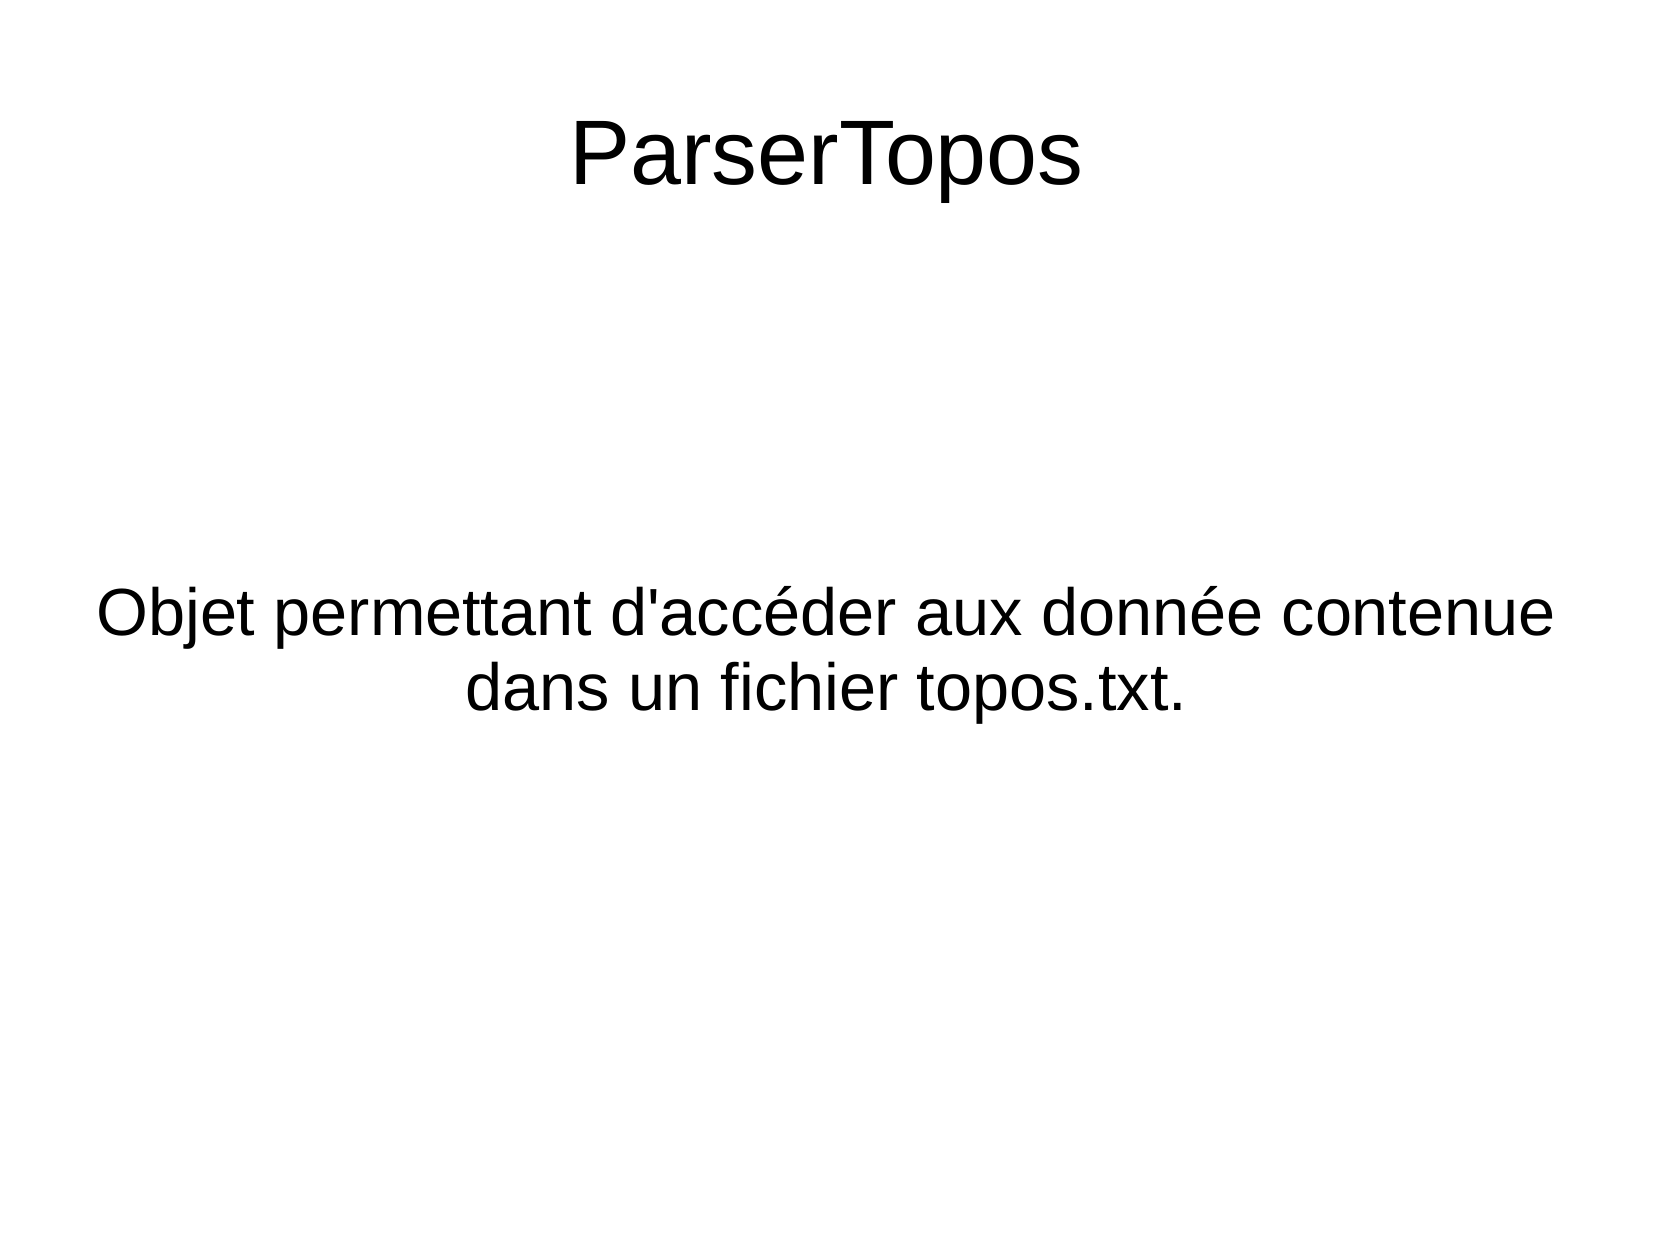

# ParserTopos
Objet permettant d'accéder aux donnée contenue dans un fichier topos.txt.